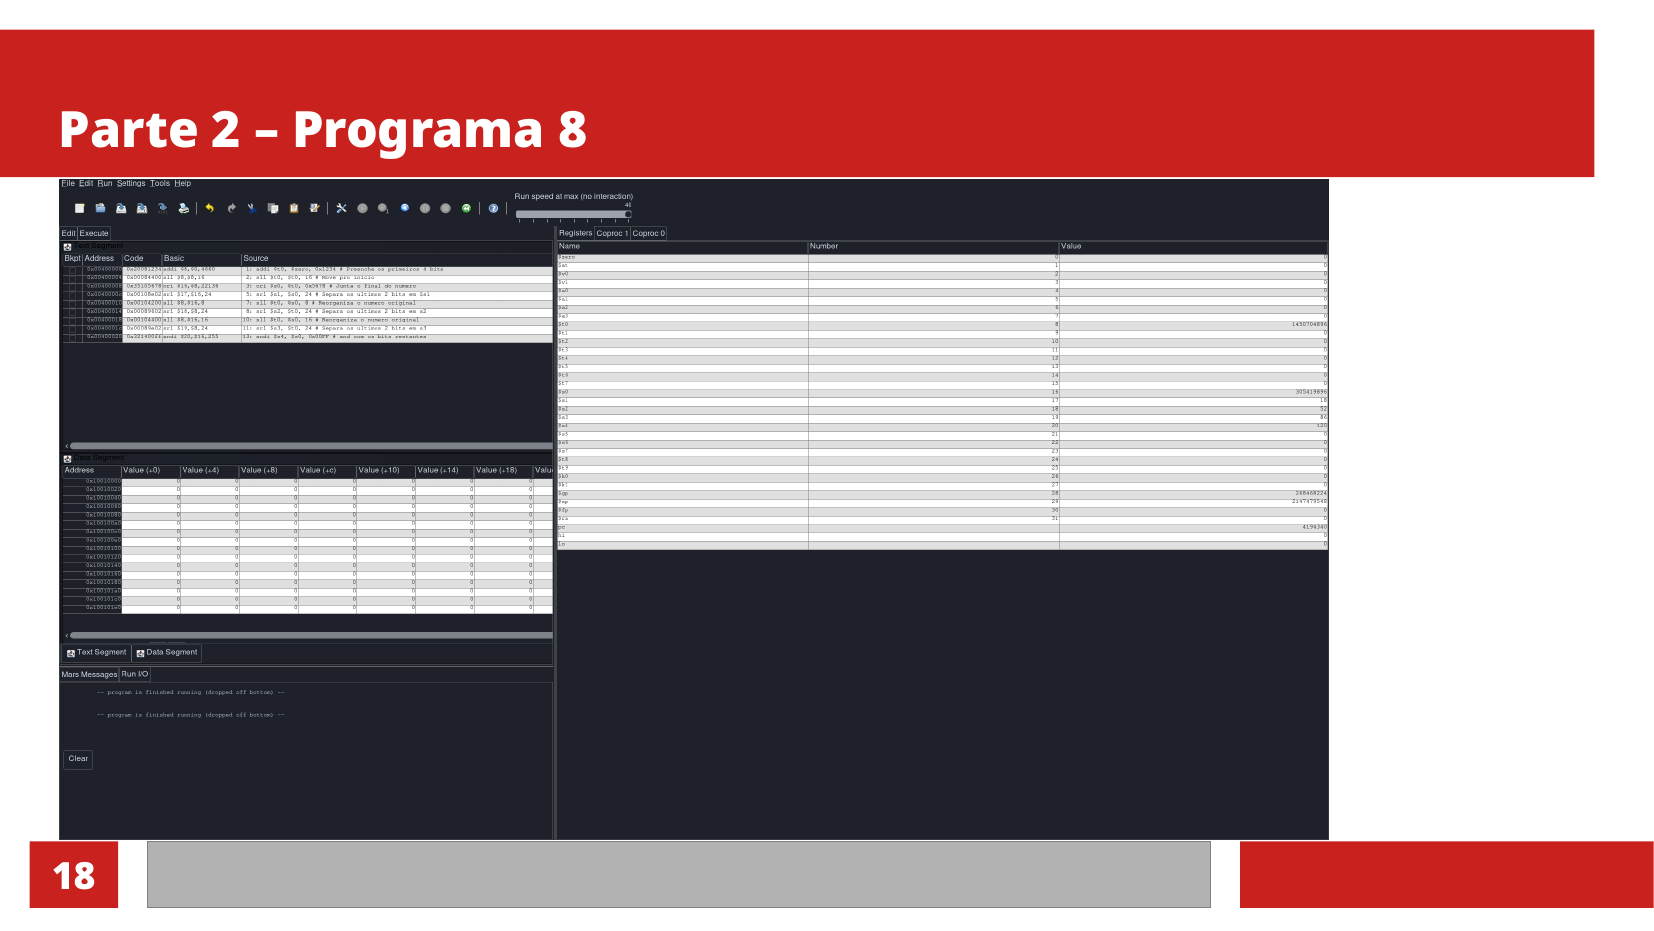

# Parte 2 – Programa 8
18